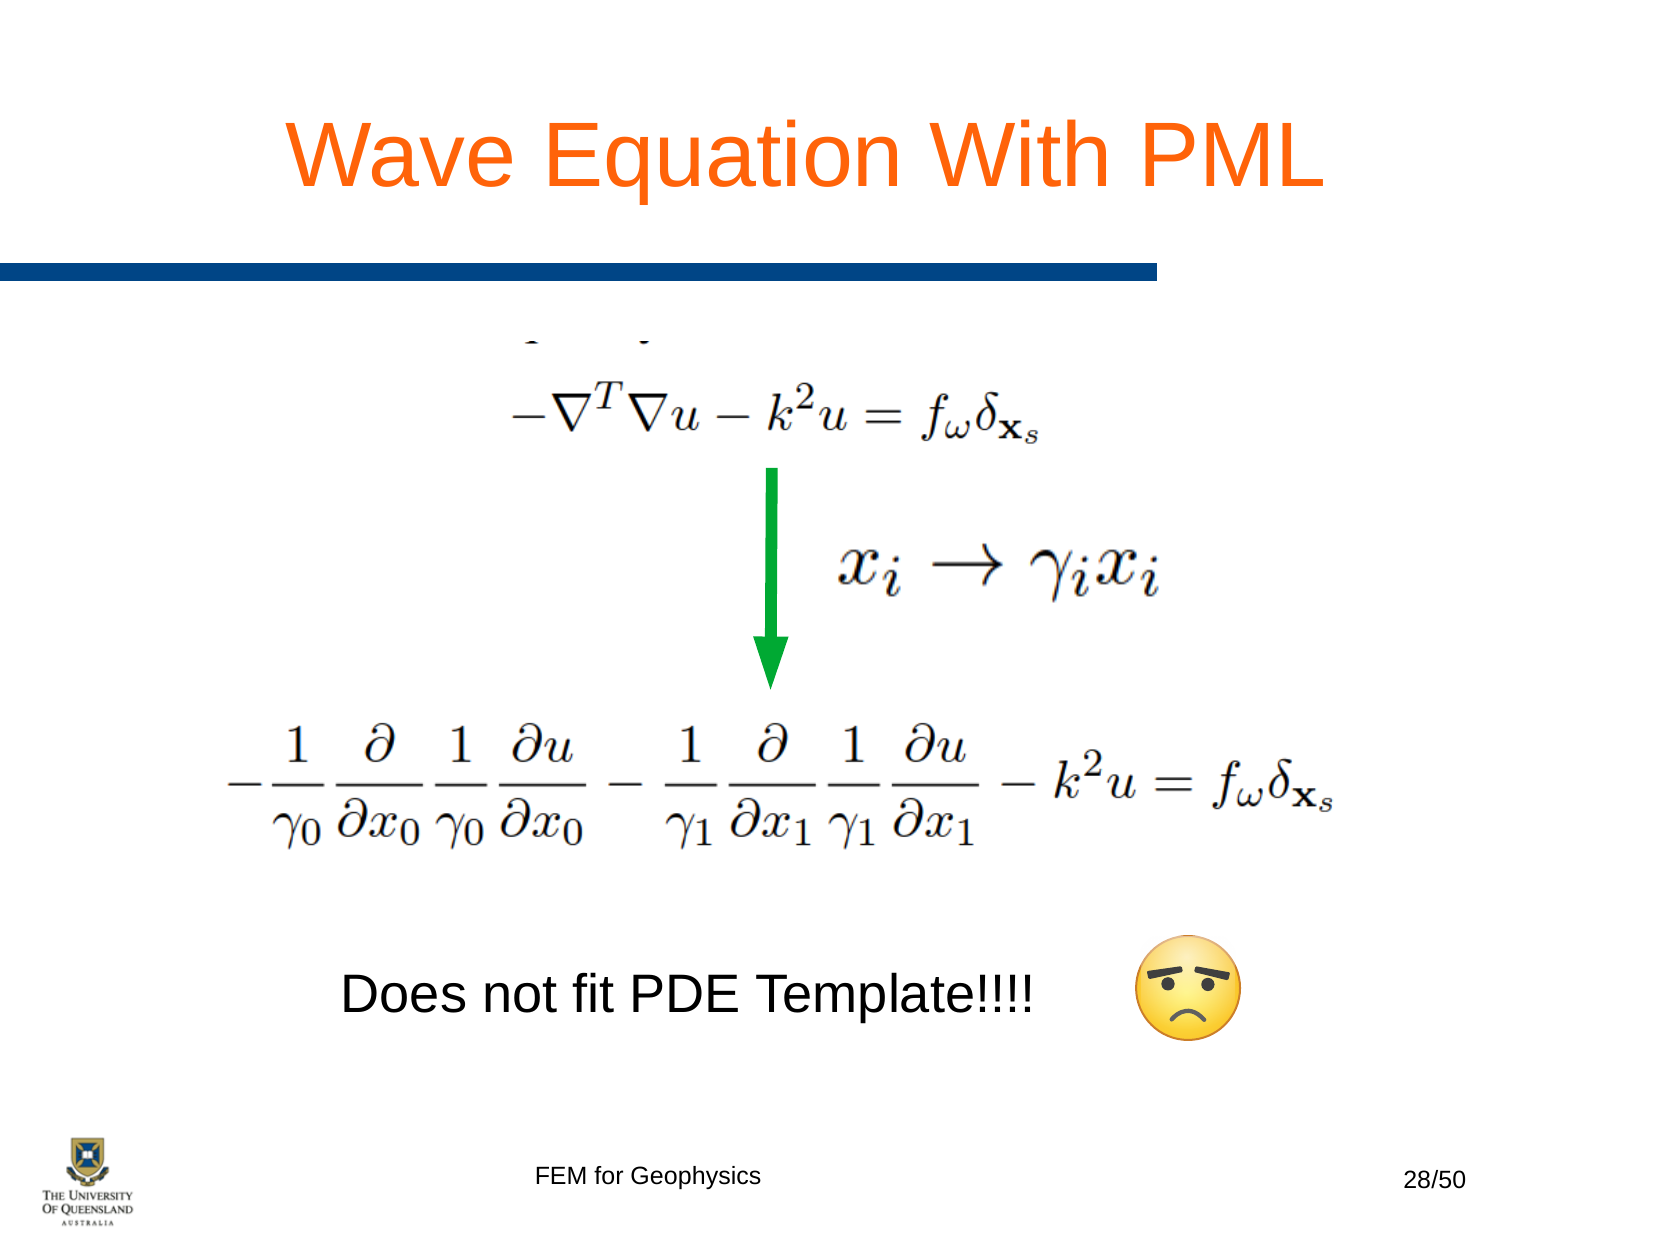

# Wave Equation With PML
Does not fit PDE Template!!!!